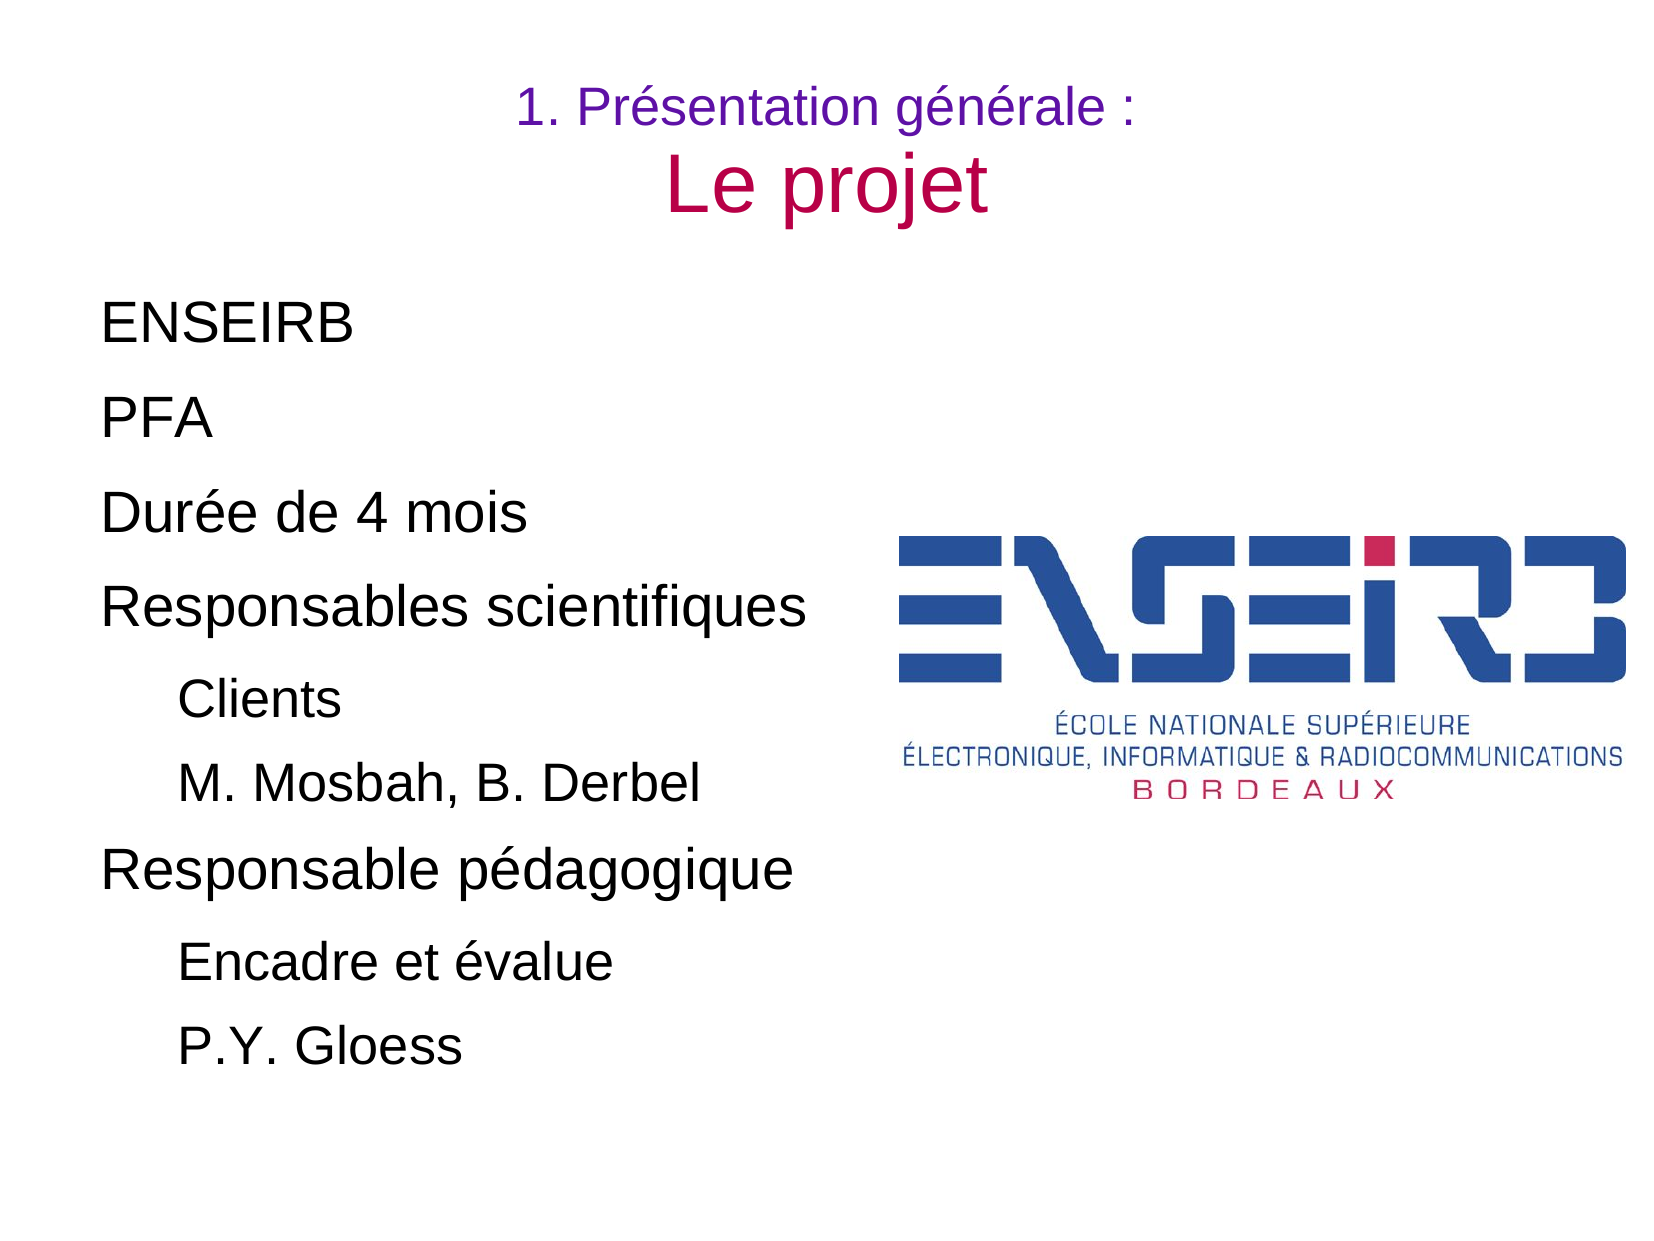

# 1. Présentation générale : Le projet
ENSEIRB
PFA
Durée de 4 mois
Responsables scientifiques
Clients
M. Mosbah, B. Derbel
Responsable pédagogique
Encadre et évalue
P.Y. Gloess